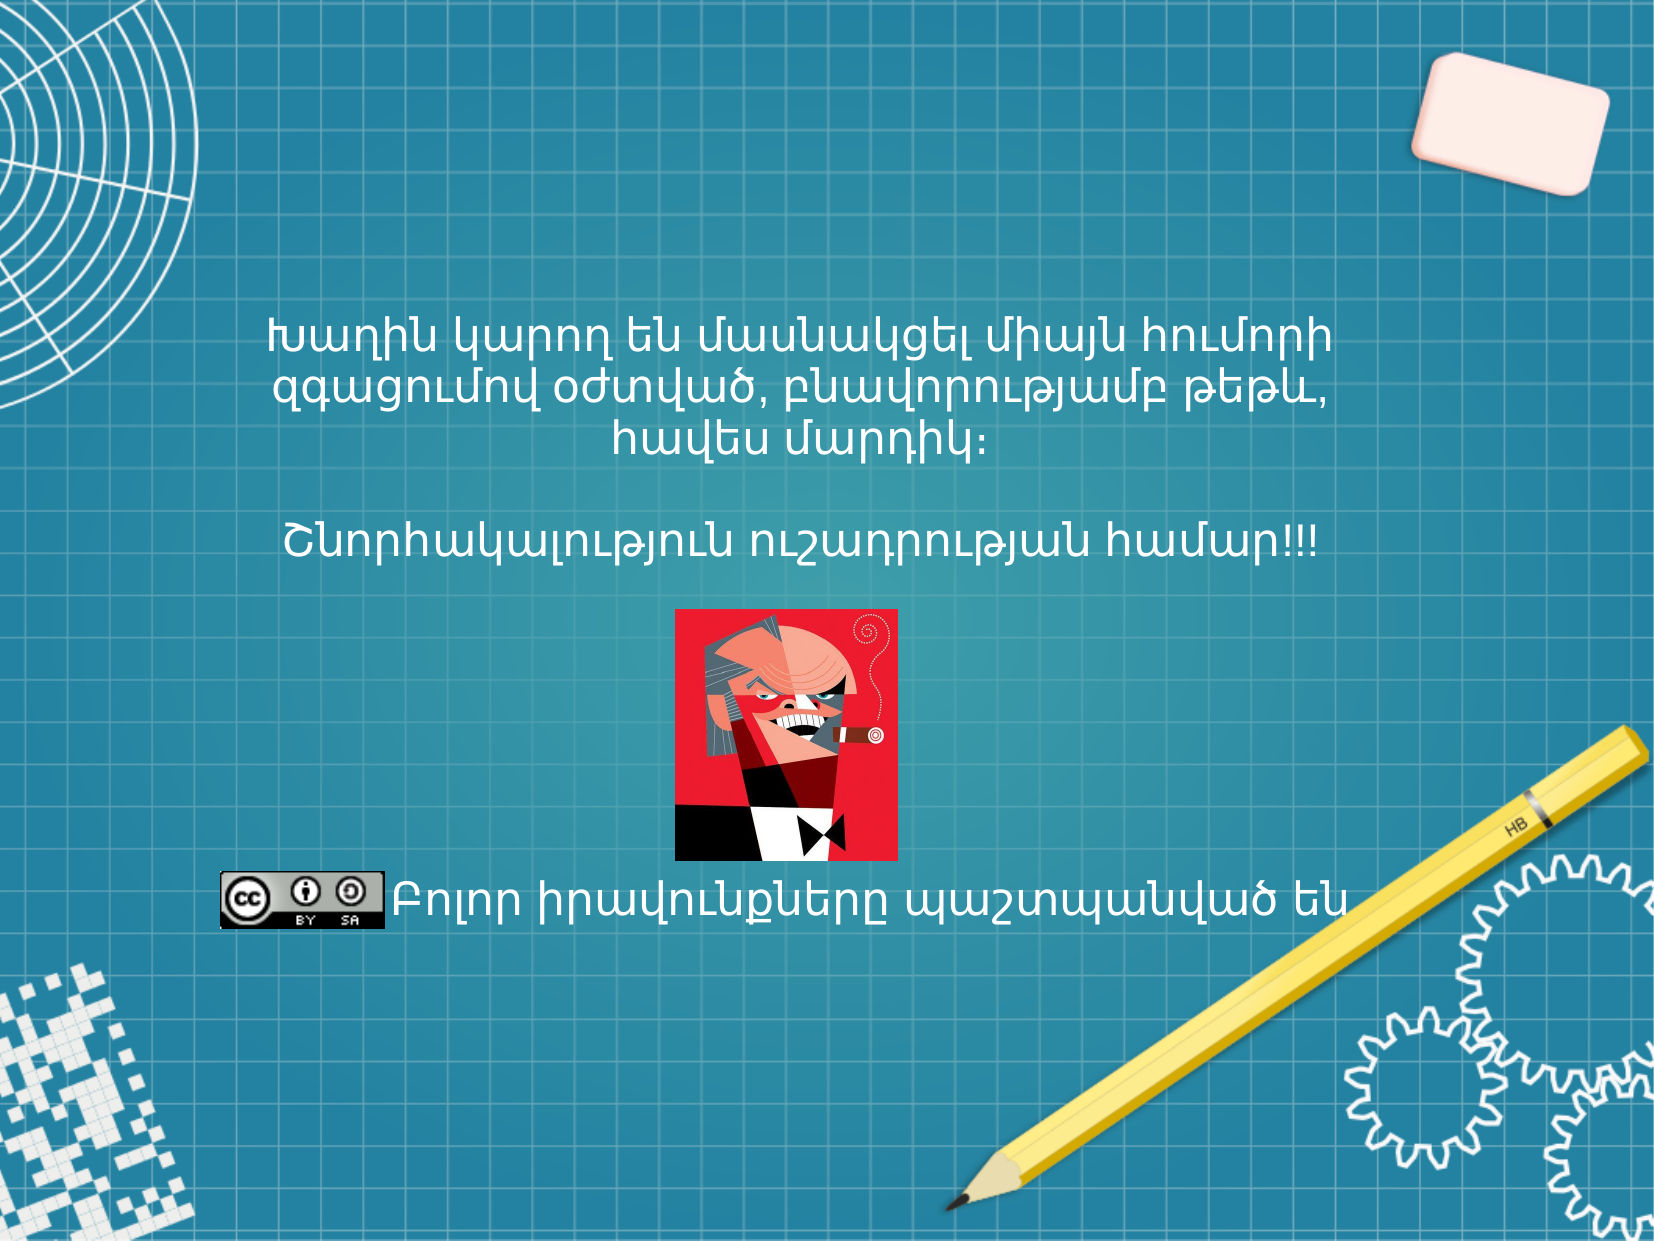

# Խաղին կարող են մասնակցել միայն հումորի զգացումով օժտված, բնավորությամբ թեթև, հավես մարդիկ։ Շնորհակալություն ուշադրության համար!!! Բոլոր իրավունքները պաշտպանված են